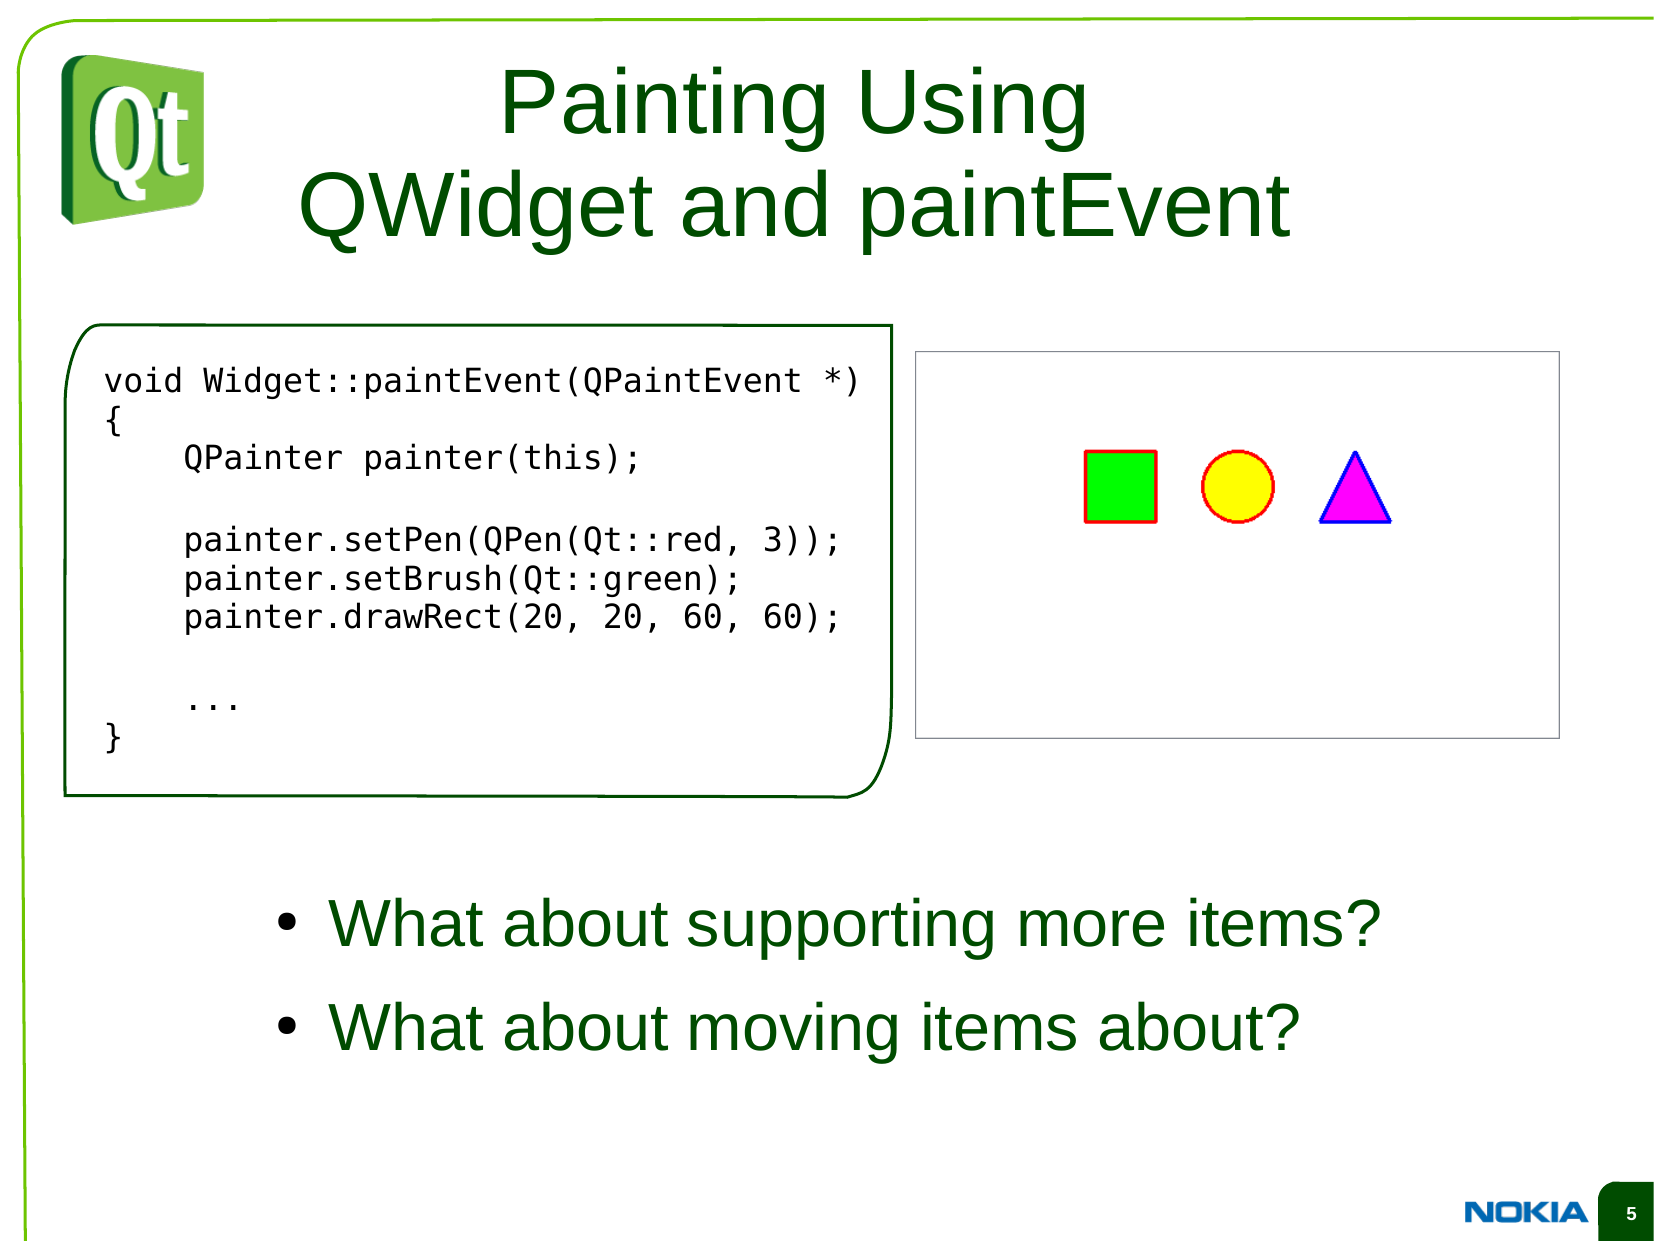

# Painting Using QWidget and paintEvent
void Widget::paintEvent(QPaintEvent *)
{
 QPainter painter(this);
 painter.setPen(QPen(Qt::red, 3));
 painter.setBrush(Qt::green);
 painter.drawRect(20, 20, 60, 60);
 ...
}
What about supporting more items?
What about moving items about?